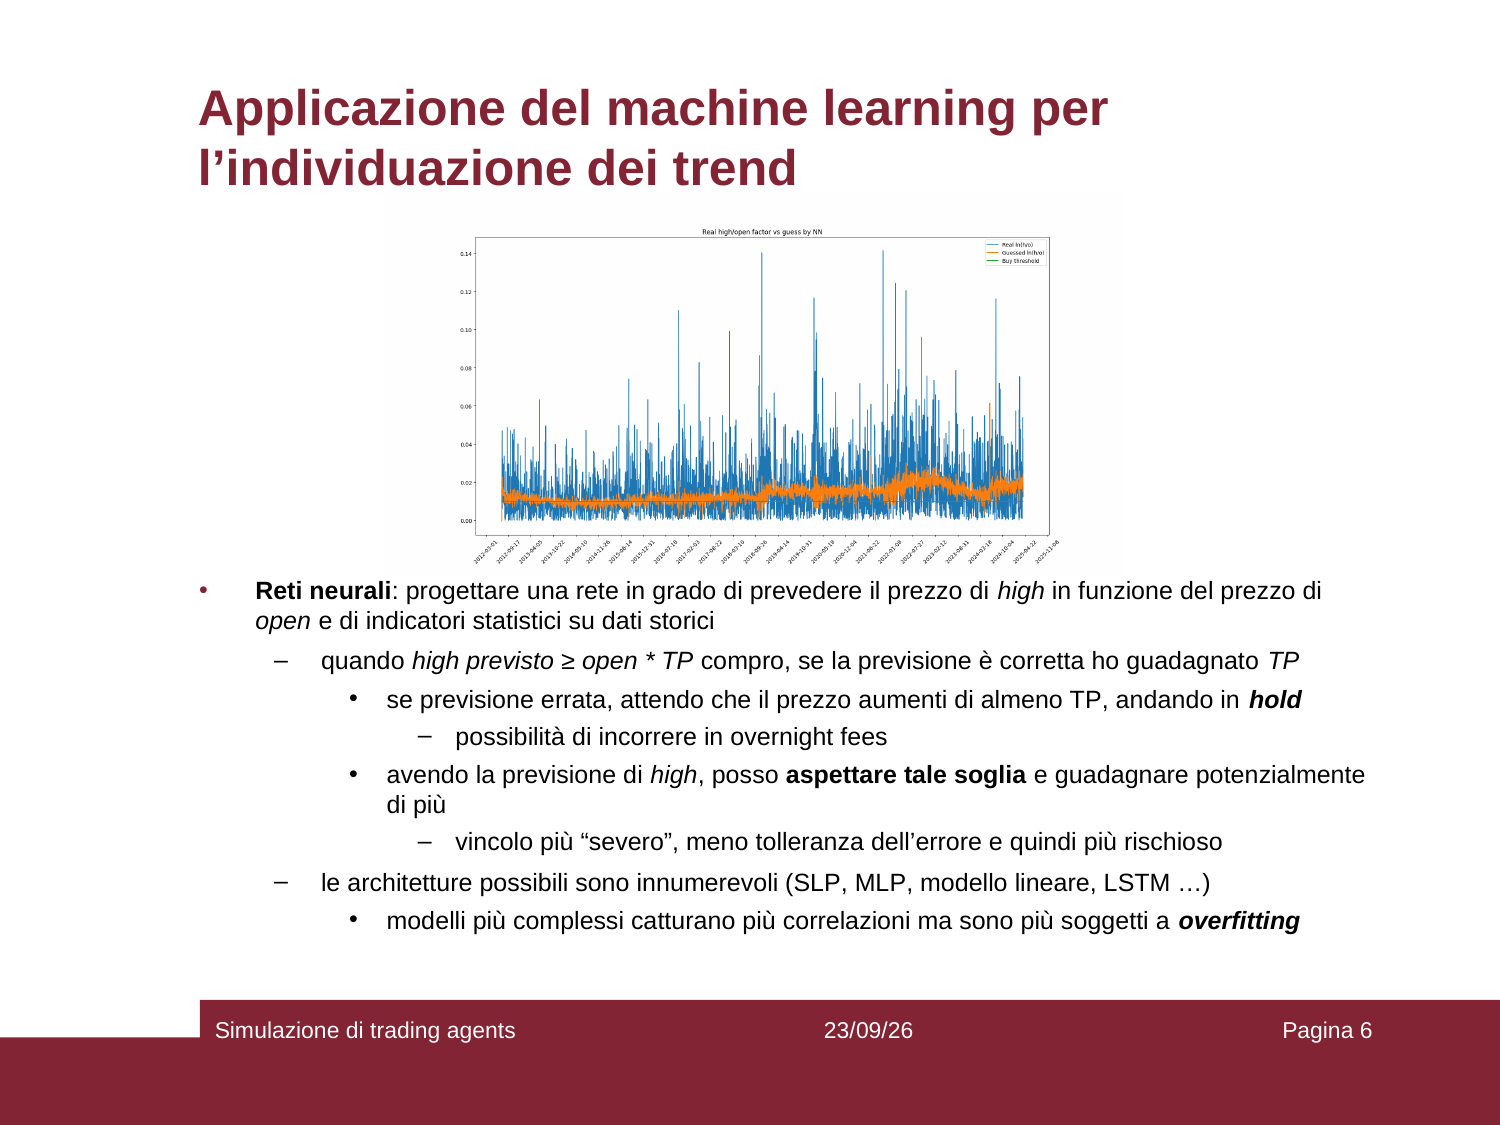

# Applicazione del machine learning per l’individuazione dei trend
Reti neurali: progettare una rete in grado di prevedere il prezzo di high in funzione del prezzo di open e di indicatori statistici su dati storici
quando high previsto ≥ open * TP compro, se la previsione è corretta ho guadagnato TP
se previsione errata, attendo che il prezzo aumenti di almeno TP, andando in hold
possibilità di incorrere in overnight fees
avendo la previsione di high, posso aspettare tale soglia e guadagnare potenzialmente di più
vincolo più “severo”, meno tolleranza dell’errore e quindi più rischioso
le architetture possibili sono innumerevoli (SLP, MLP, modello lineare, LSTM …)
modelli più complessi catturano più correlazioni ma sono più soggetti a overfitting
Simulazione di trading agents
6